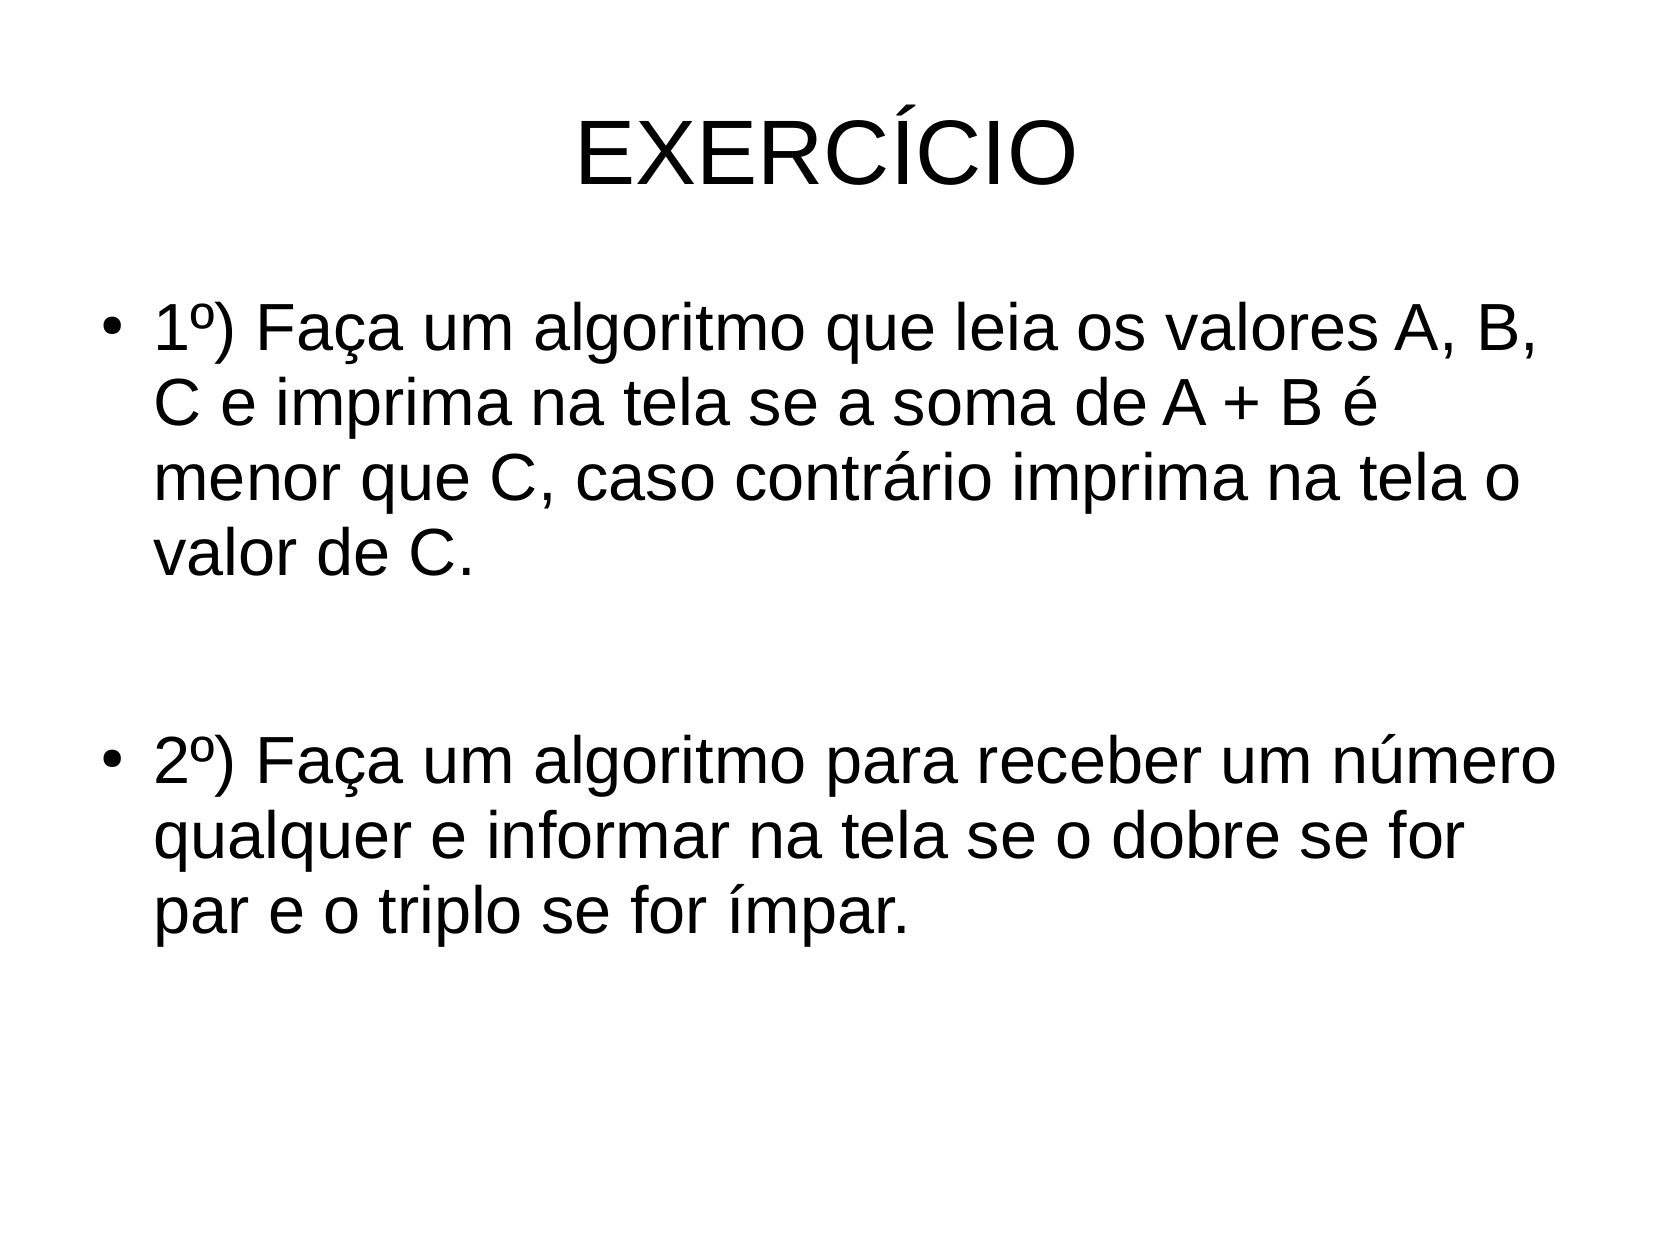

# EXERCÍCIO
1º) Faça um algoritmo que leia os valores A, B, C e imprima na tela se a soma de A + B é menor que C, caso contrário imprima na tela o valor de C.
2º) Faça um algoritmo para receber um número qualquer e informar na tela se o dobre se for par e o triplo se for ímpar.